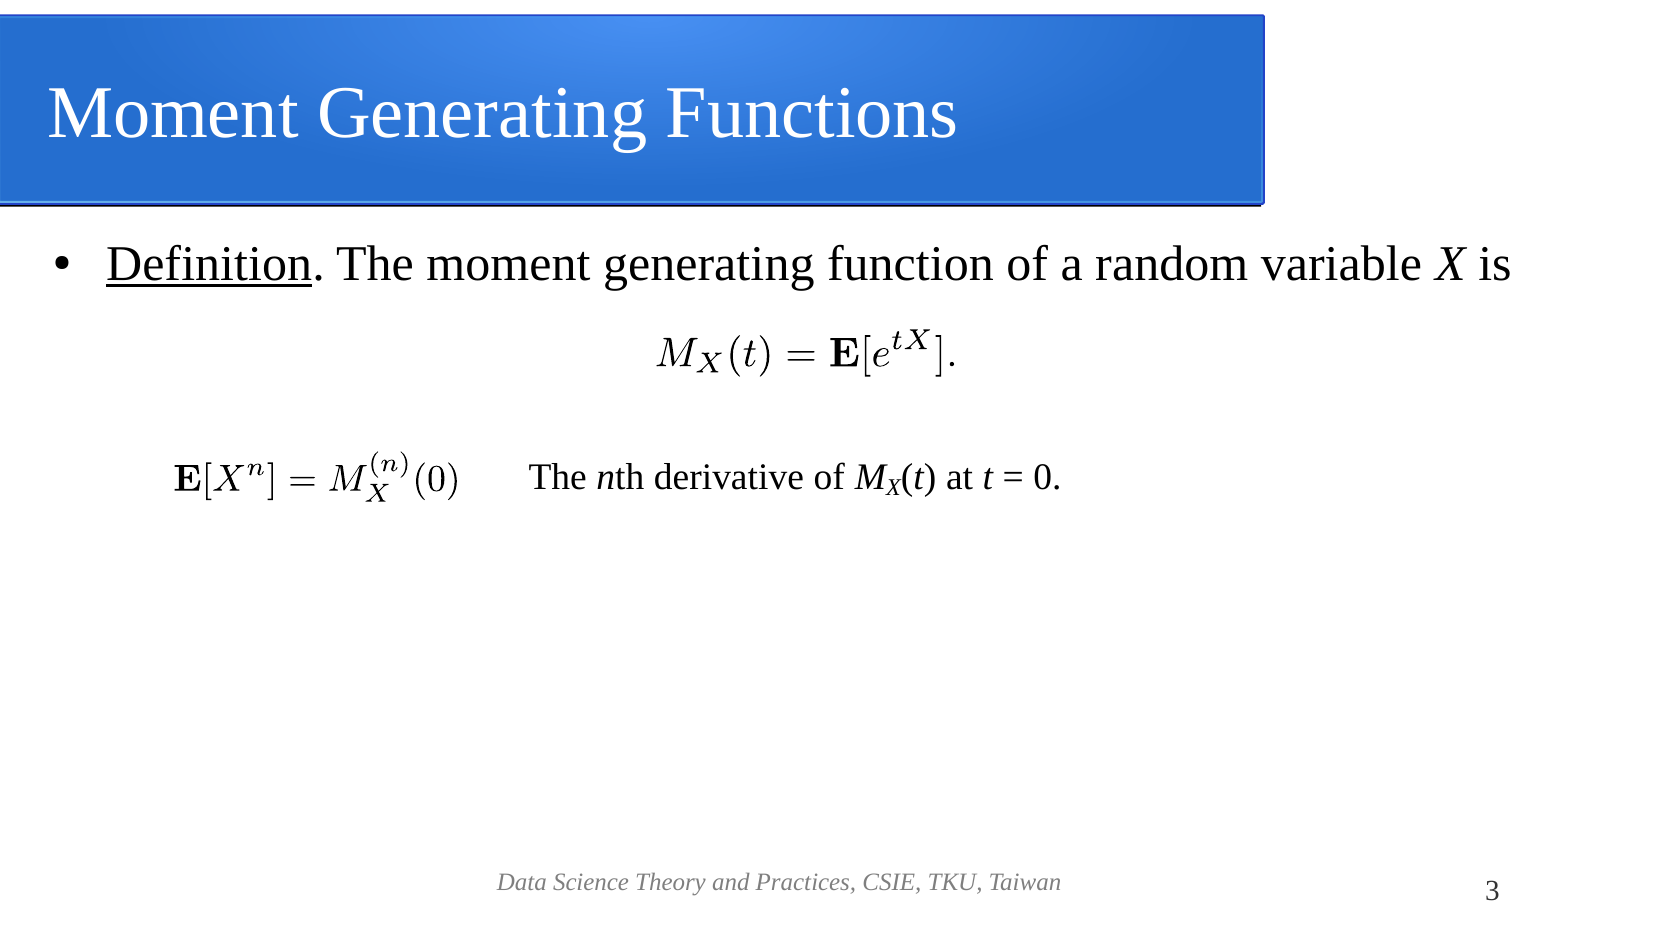

# Moment Generating Functions
Definition. The moment generating function of a random variable X is
The nth derivative of MX(t) at t = 0.
Data Science Theory and Practices, CSIE, TKU, Taiwan
3